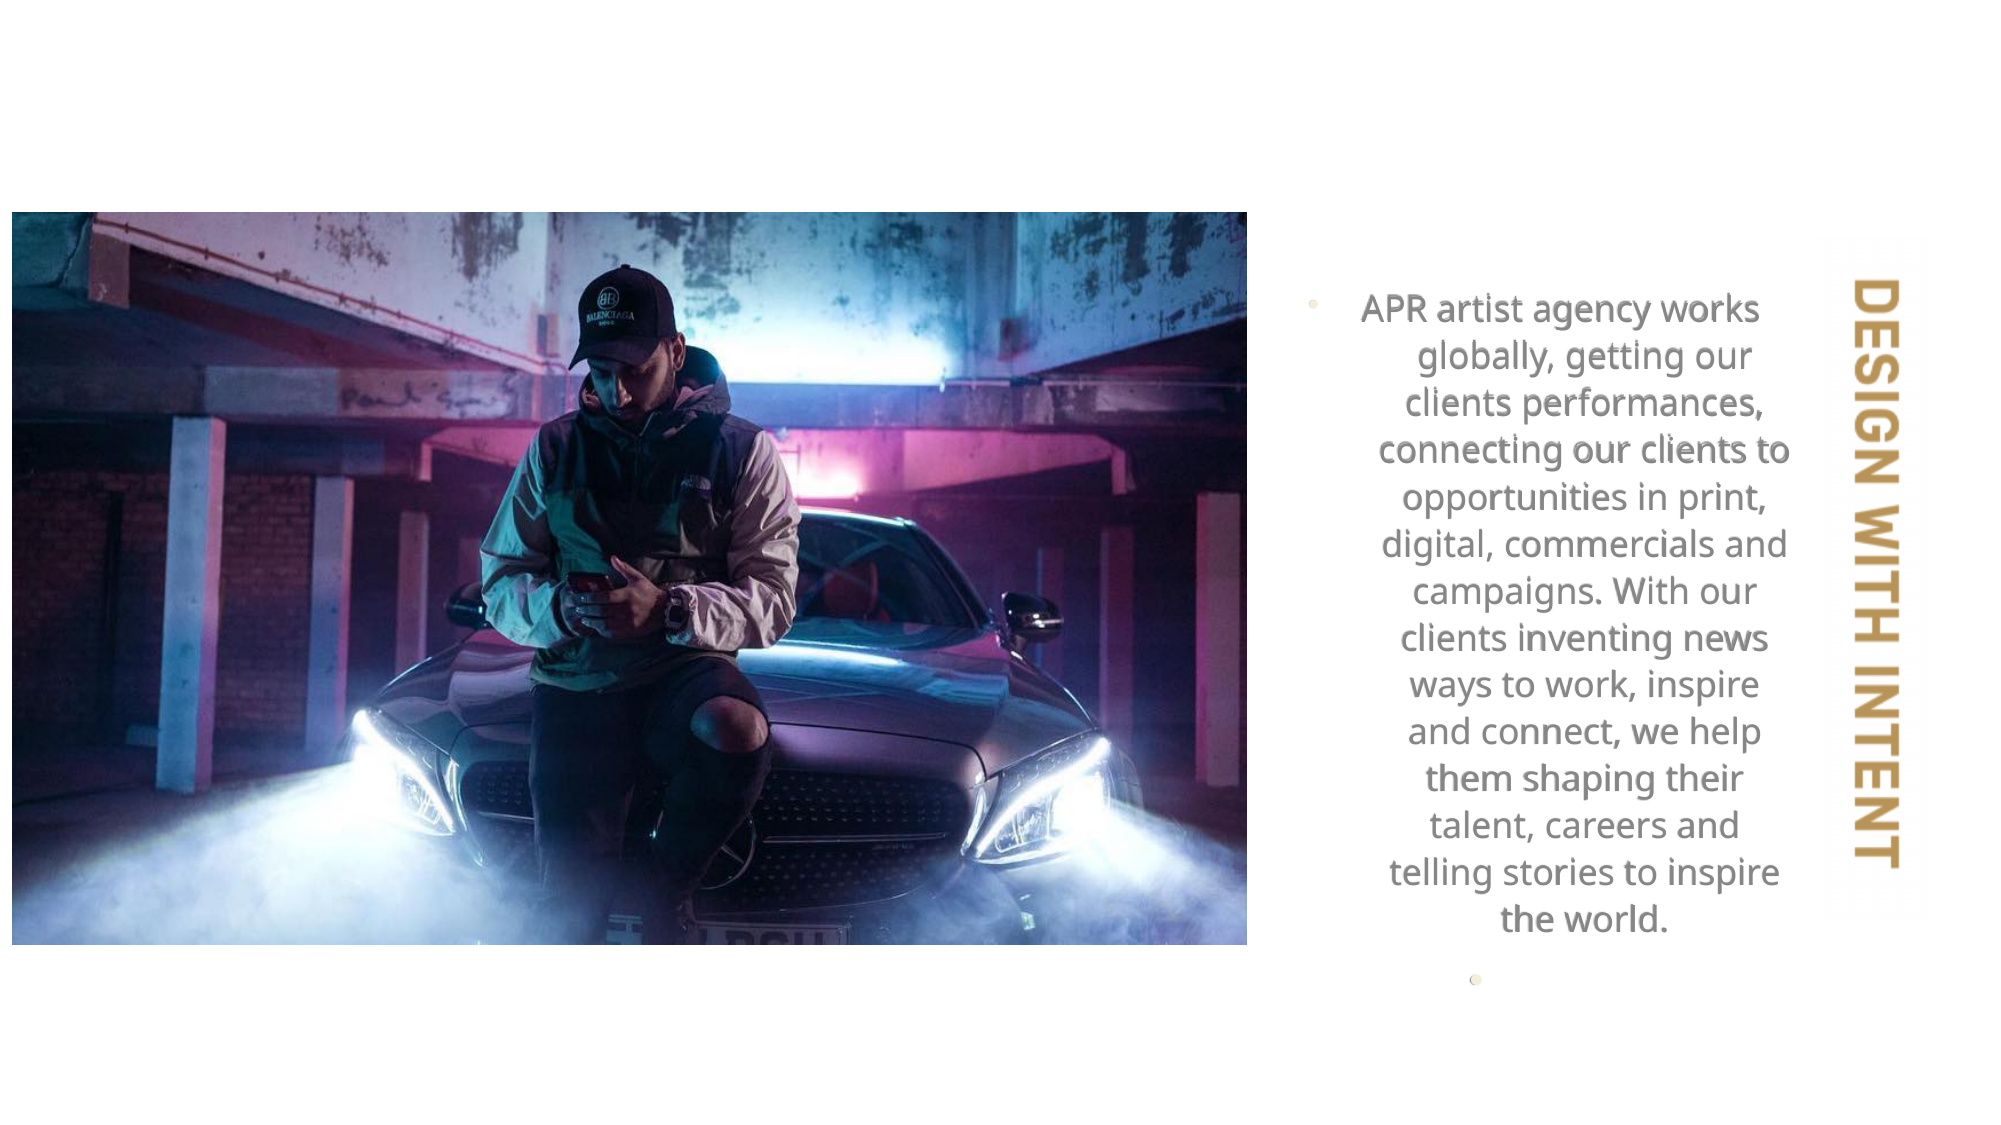

# APR artist agency works globally, getting our clients performances, connecting our clients to opportunities in print, digital, commercials and campaigns. With our clients inventing news ways to work, inspire and connect, we help them shaping their talent, careers and telling stories to inspire the world.